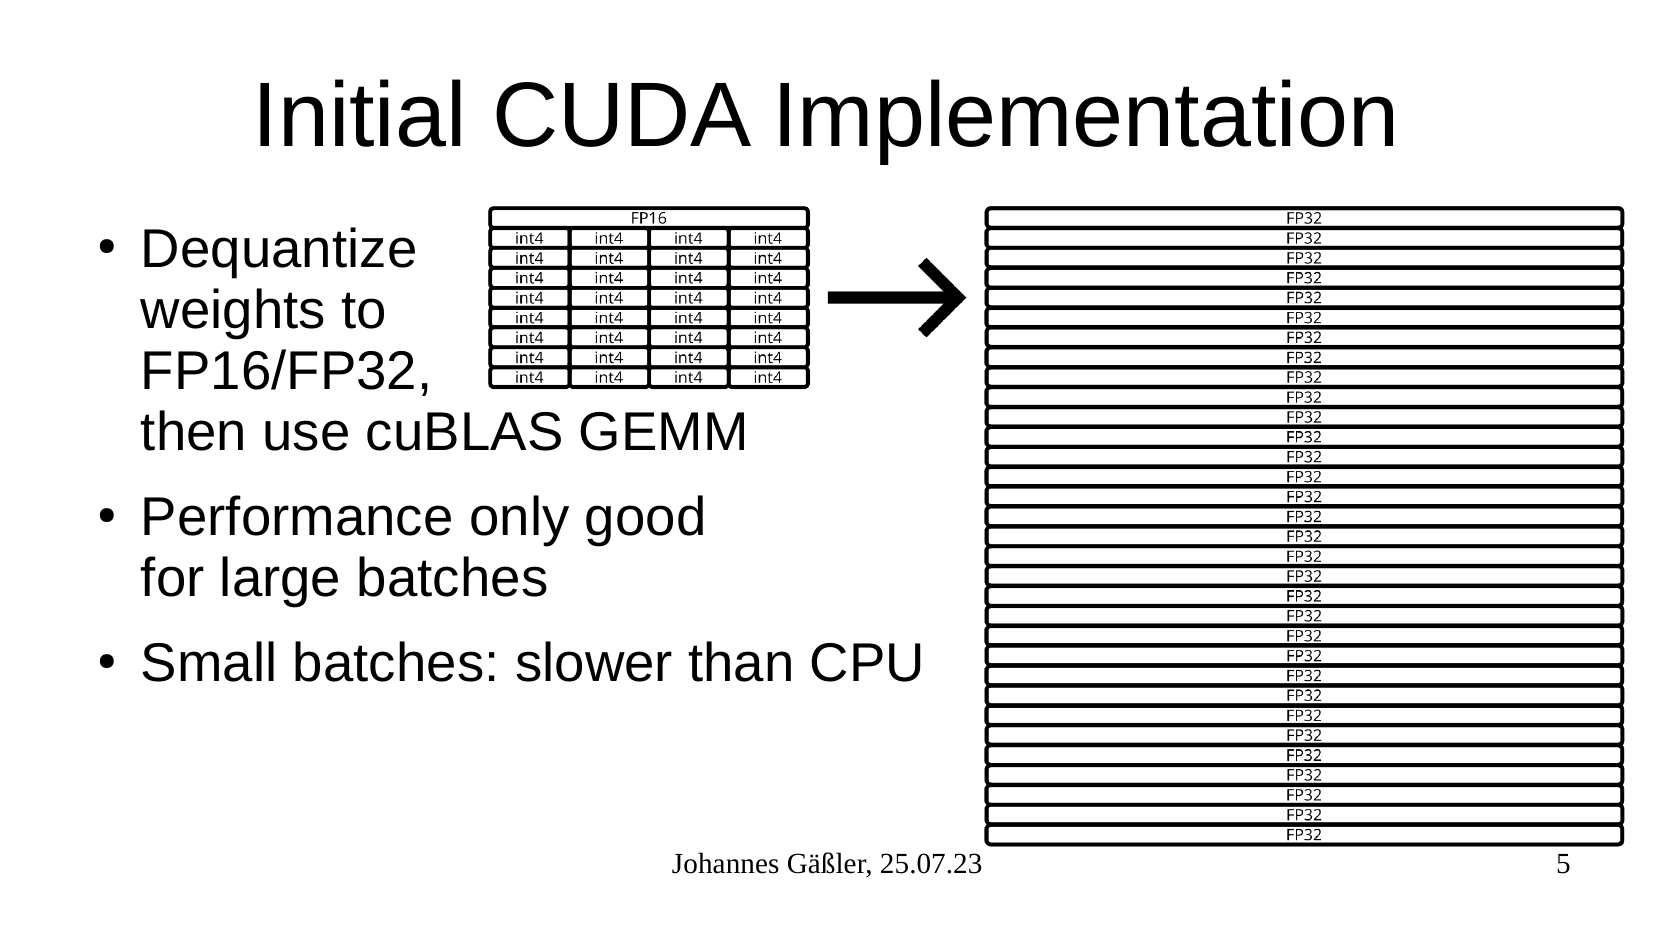

# Initial CUDA Implementation
Dequantize
weights to
FP16/FP32,
then use cuBLAS GEMM
Performance only good
for large batches
Small batches: slower than CPU
Johannes Gäßler, 25.07.23
5